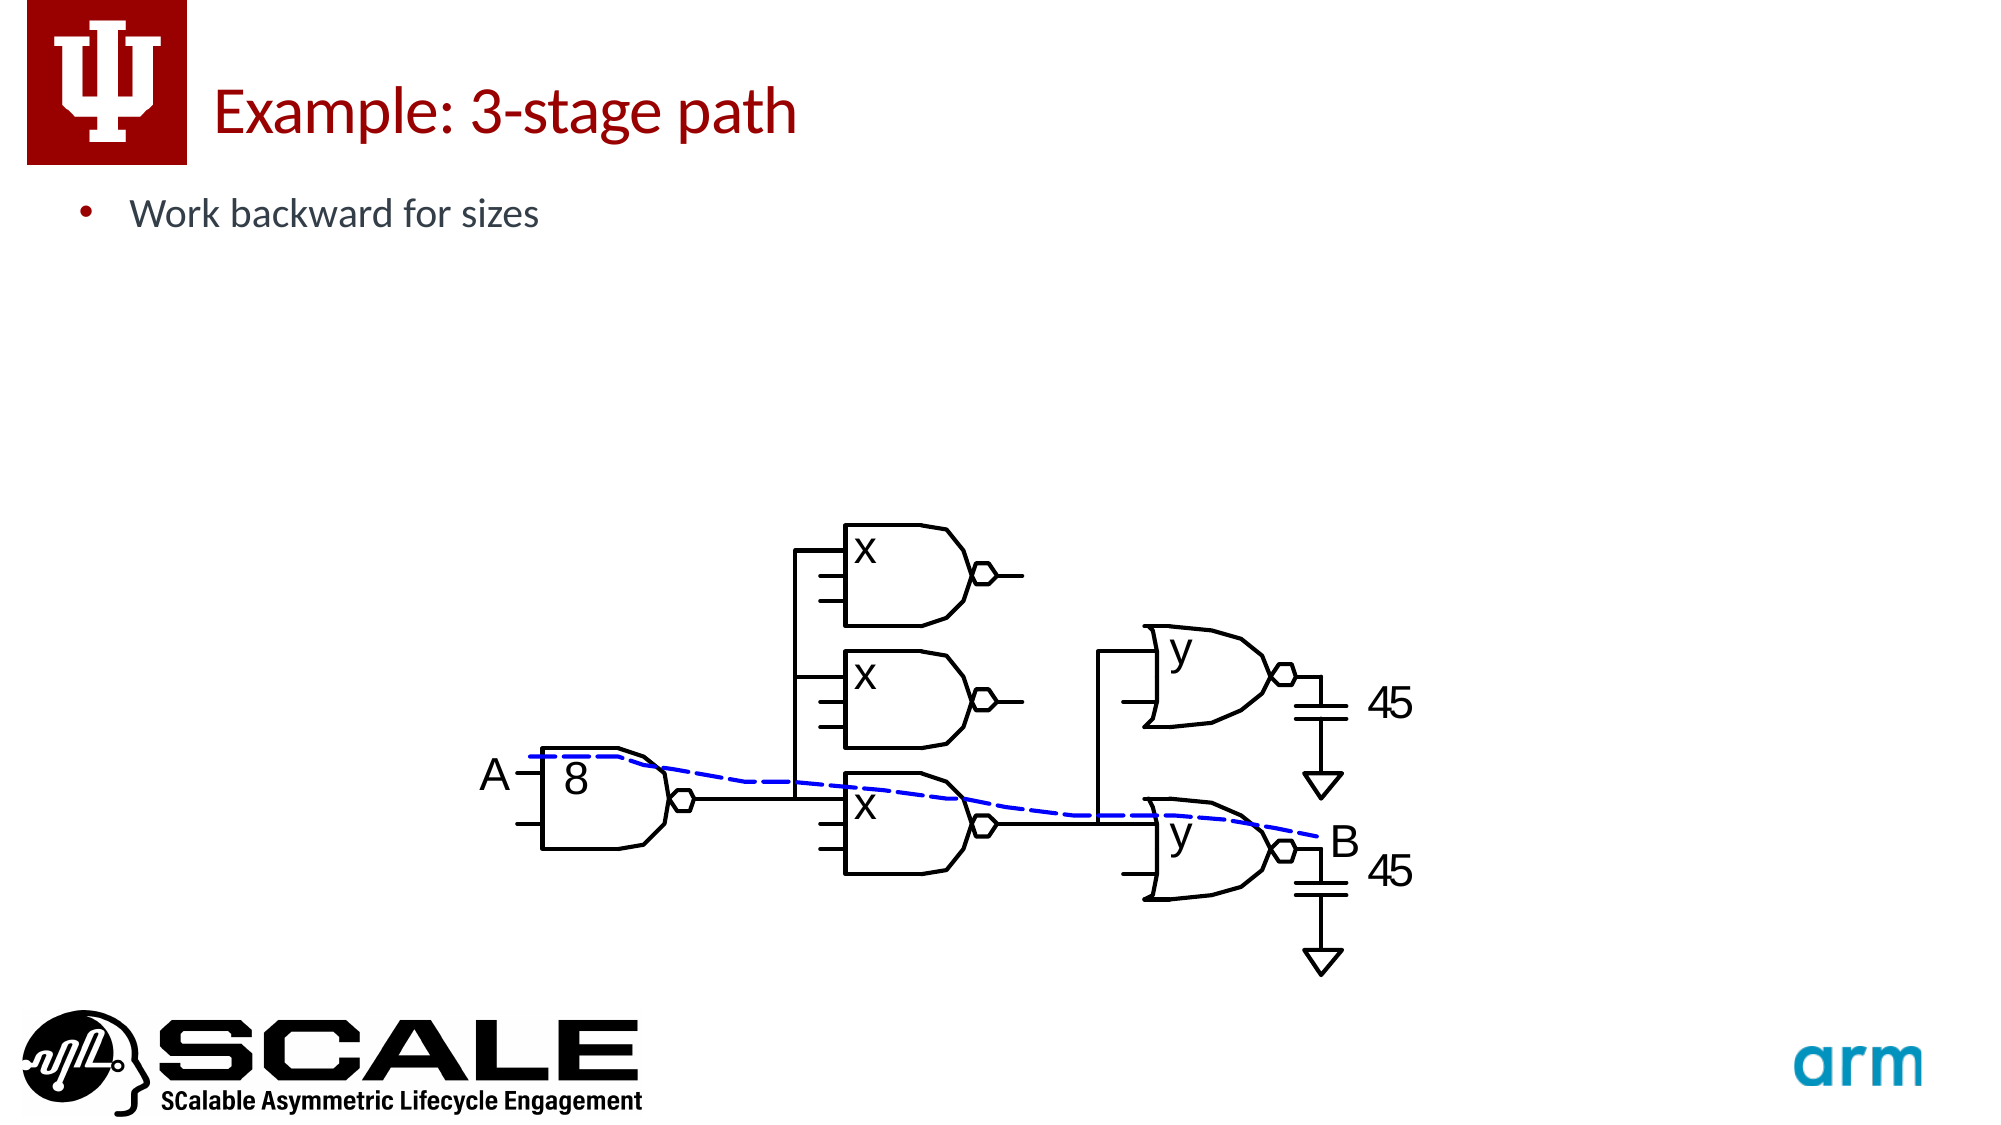

Example: 3-stage path
# Work backward for sizes
	y = 45 * (5/3) / 5 = 15
	x = (15*2) * (5/3) / 5 = 10